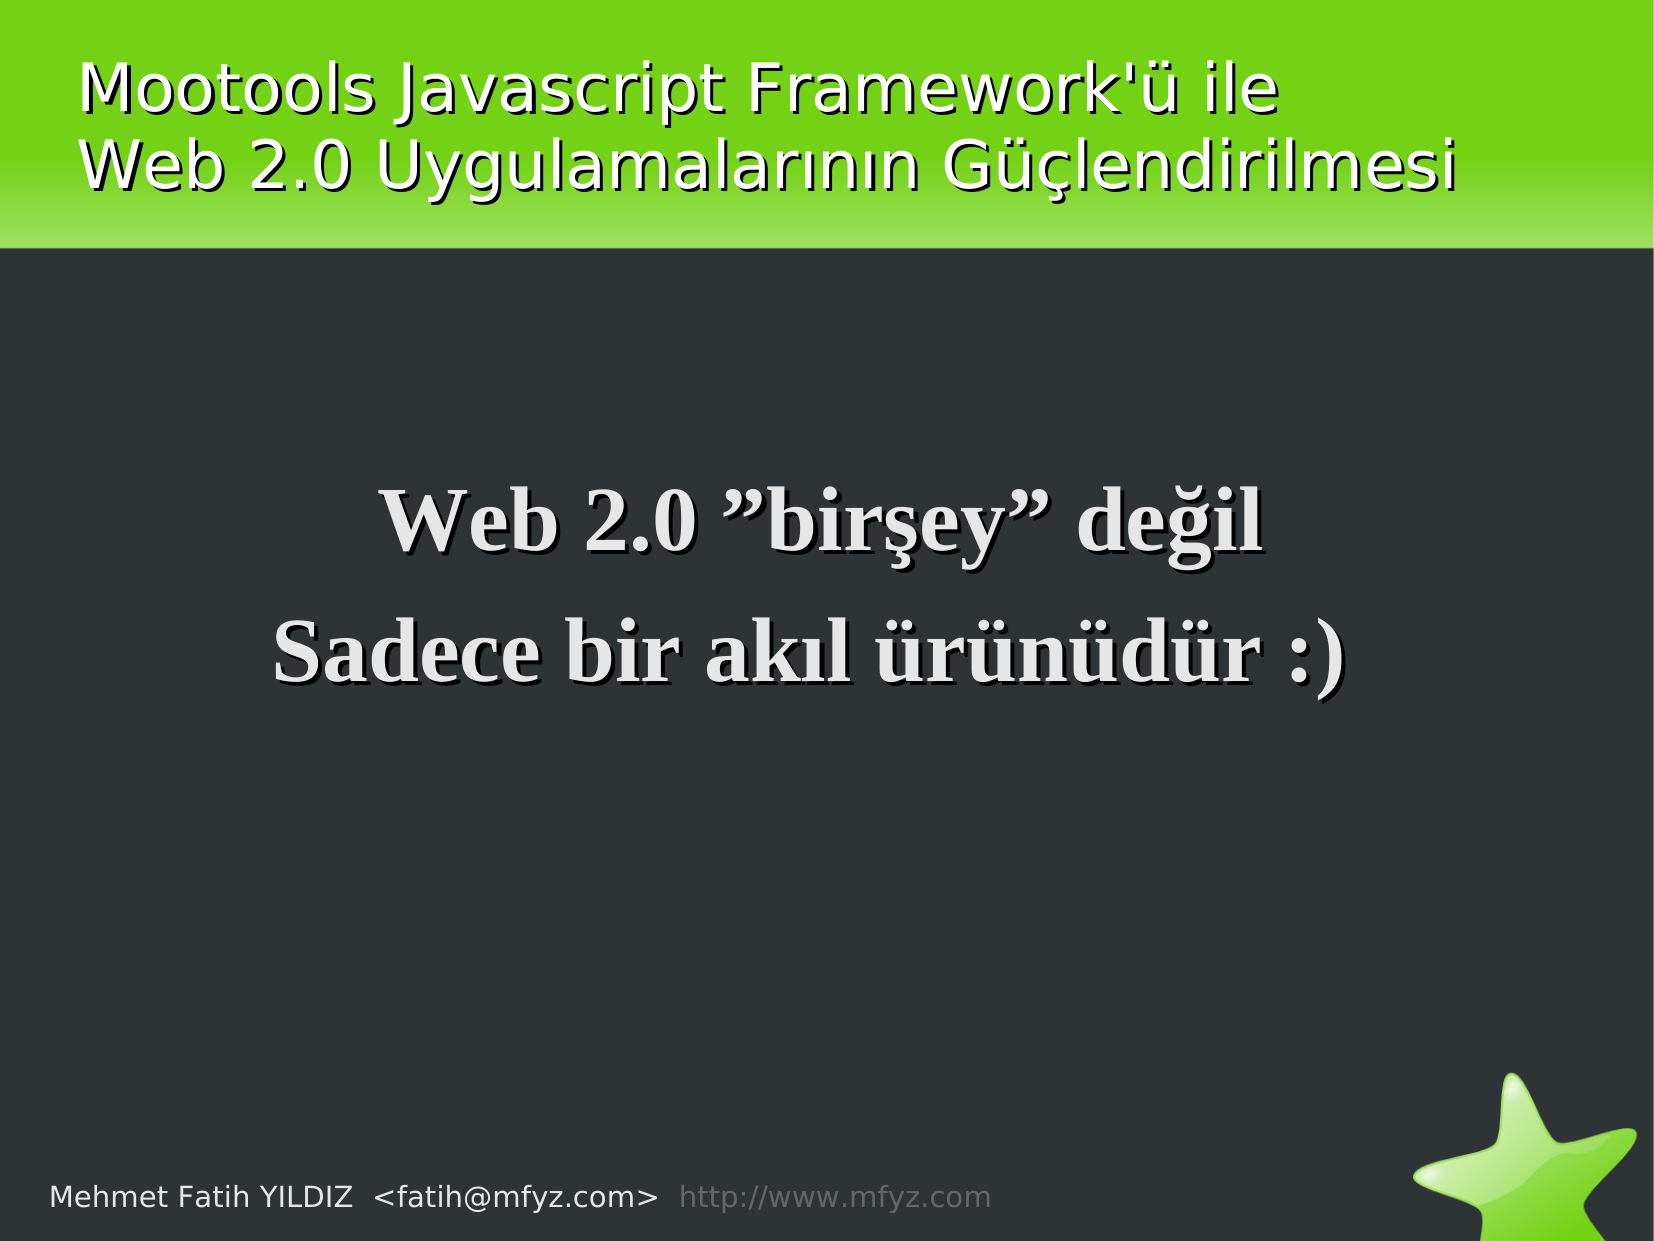

# Mootools Javascript Framework'ü ile Web 2.0 Uygulamalarının Güçlendirilmesi
Web 2.0 ”birşey” değil
Sadece bir akıl ürünüdür :)
Mehmet Fatih YILDIZ <fatih@mfyz.com> http://www.mfyz.com